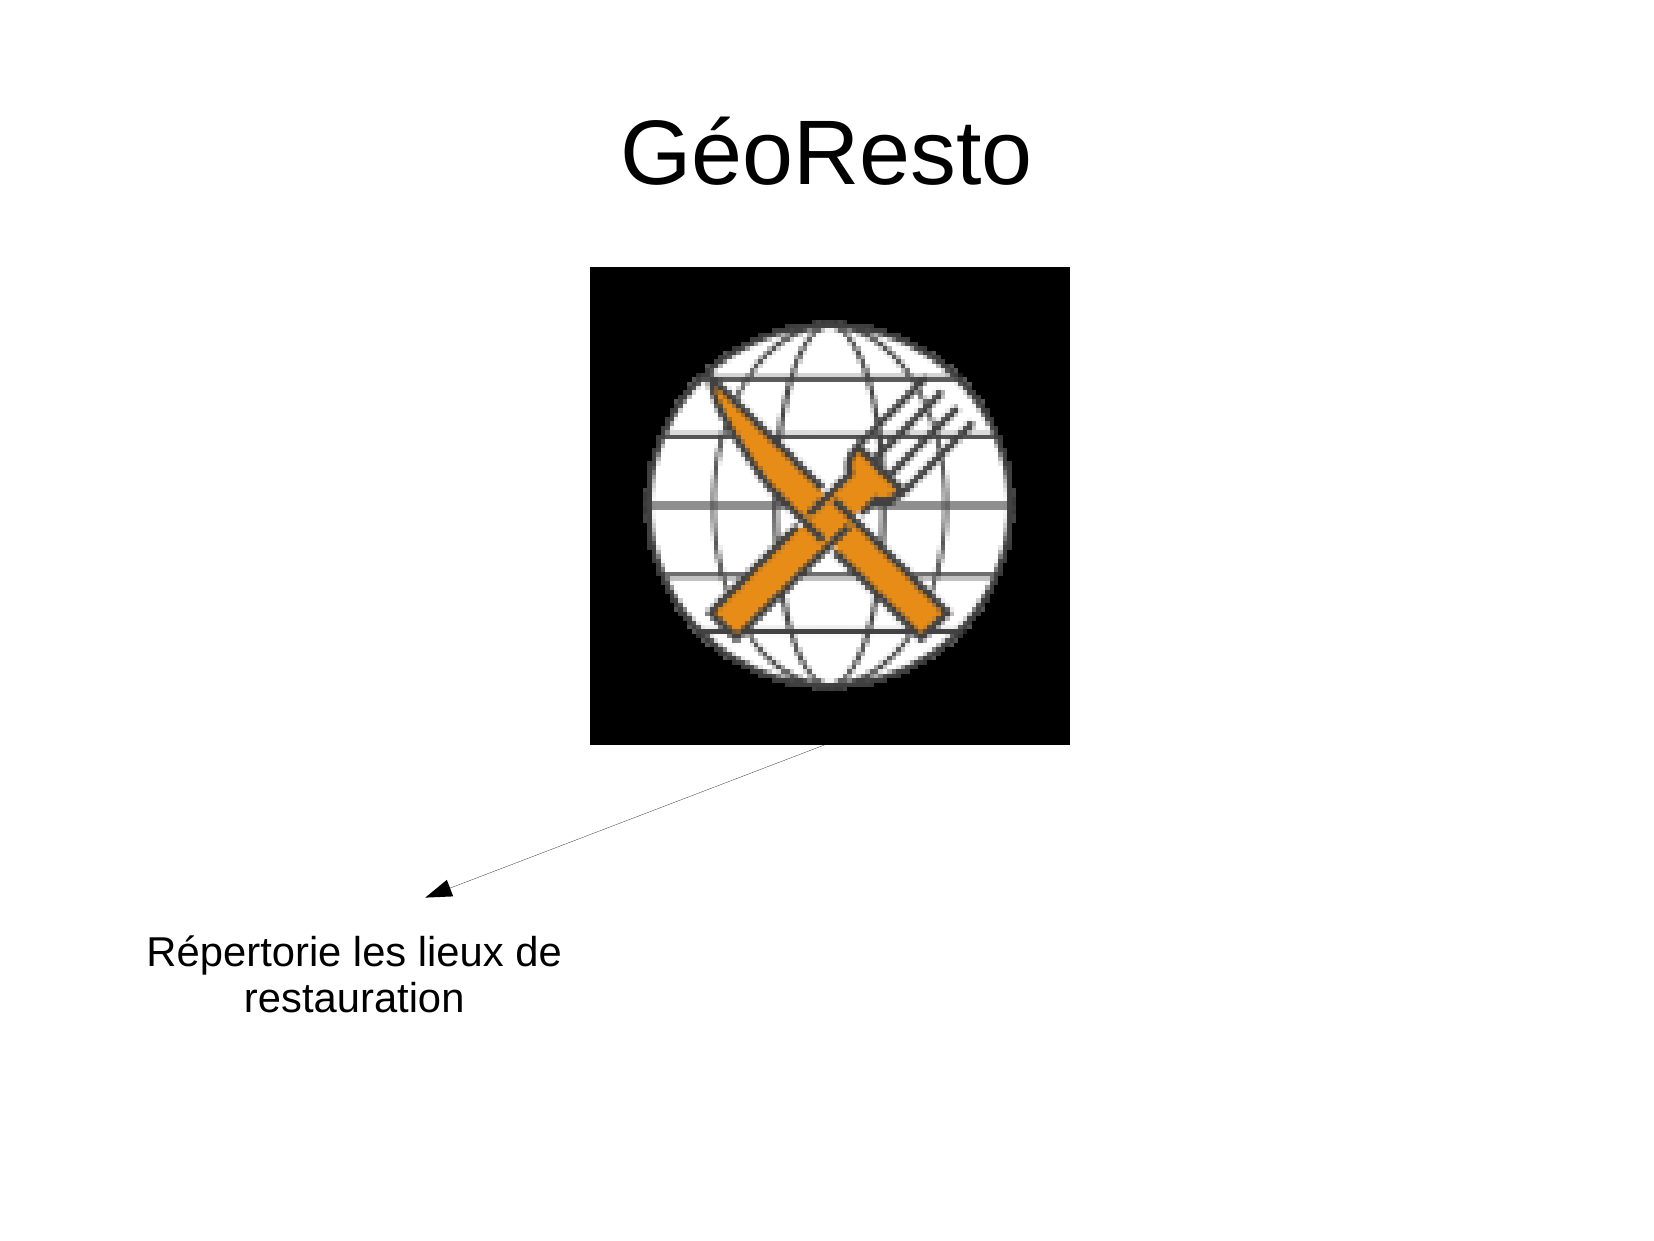

# GéoResto
Répertorie les lieux de restauration